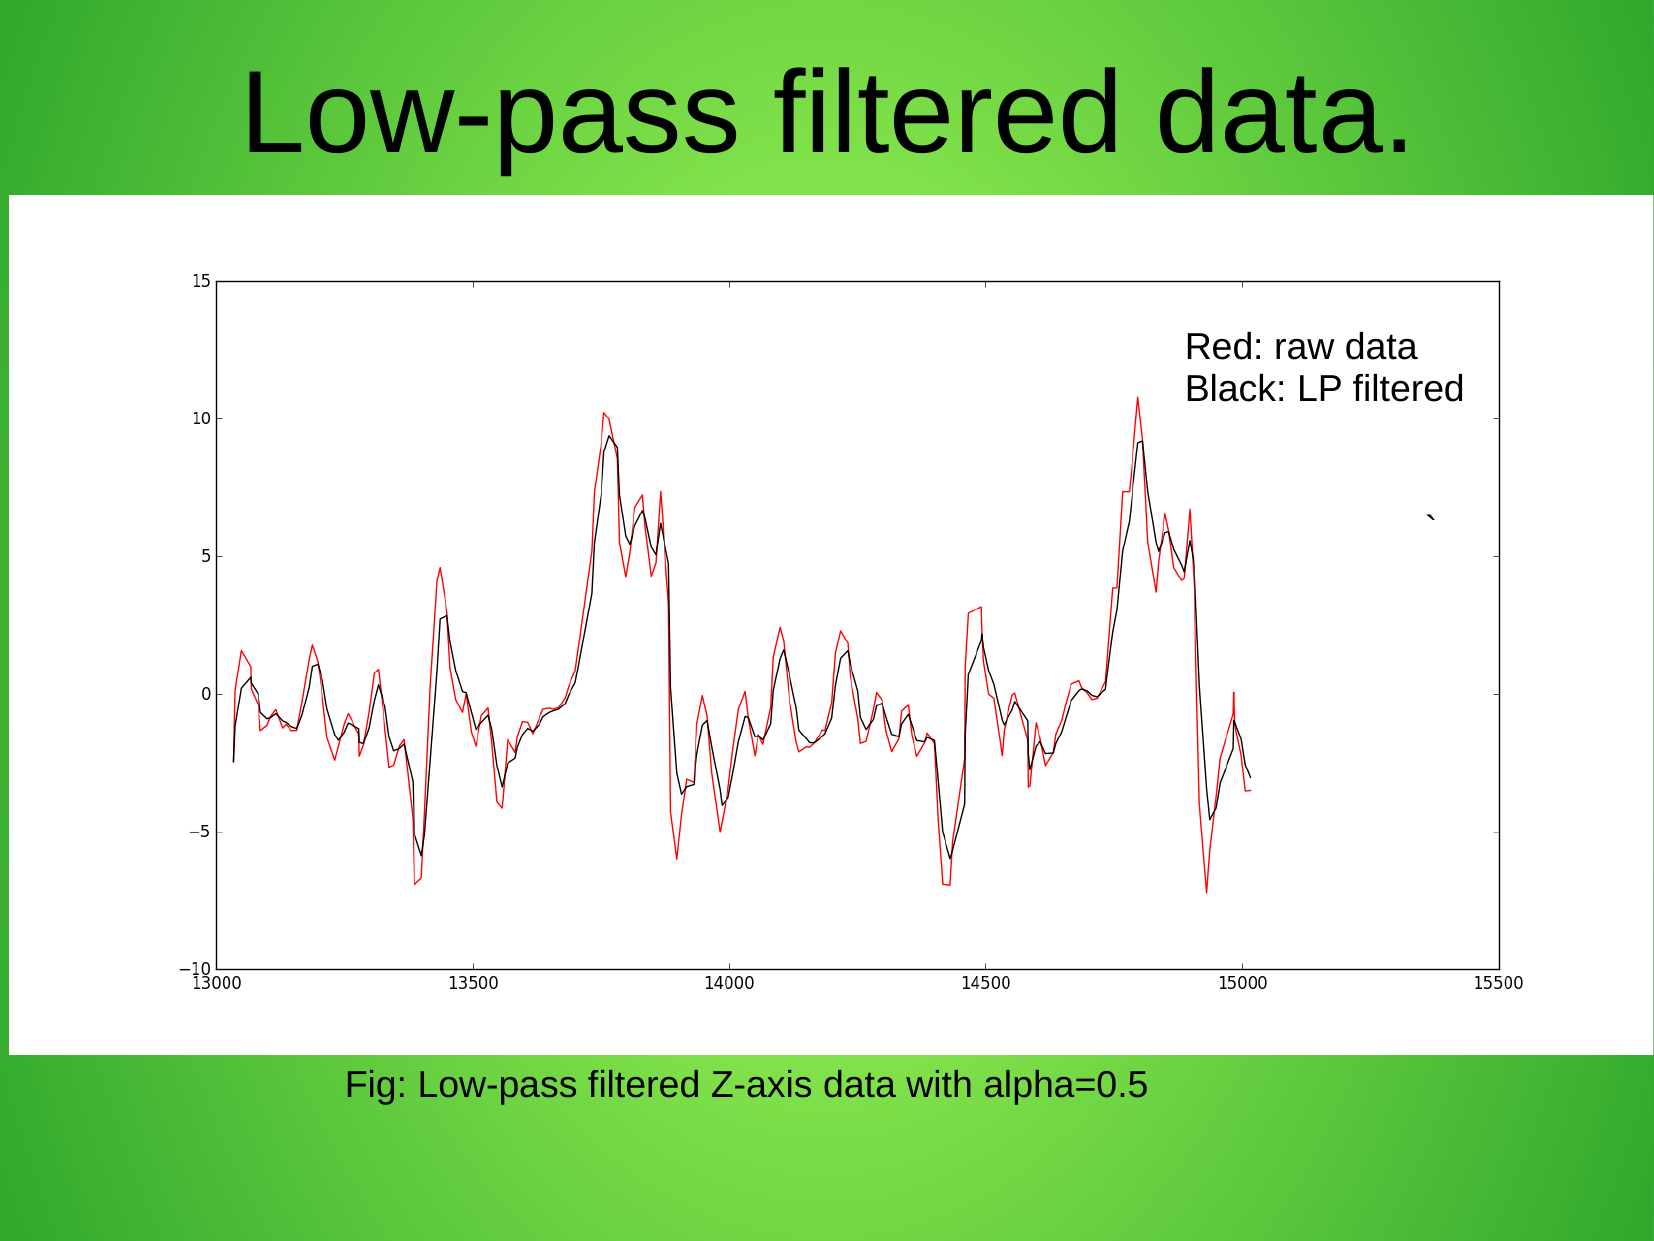

# Low-pass filtered data.
Red: raw data
Black: LP filtered
`
Fig: Low-pass filtered Z-axis data with alpha=0.5